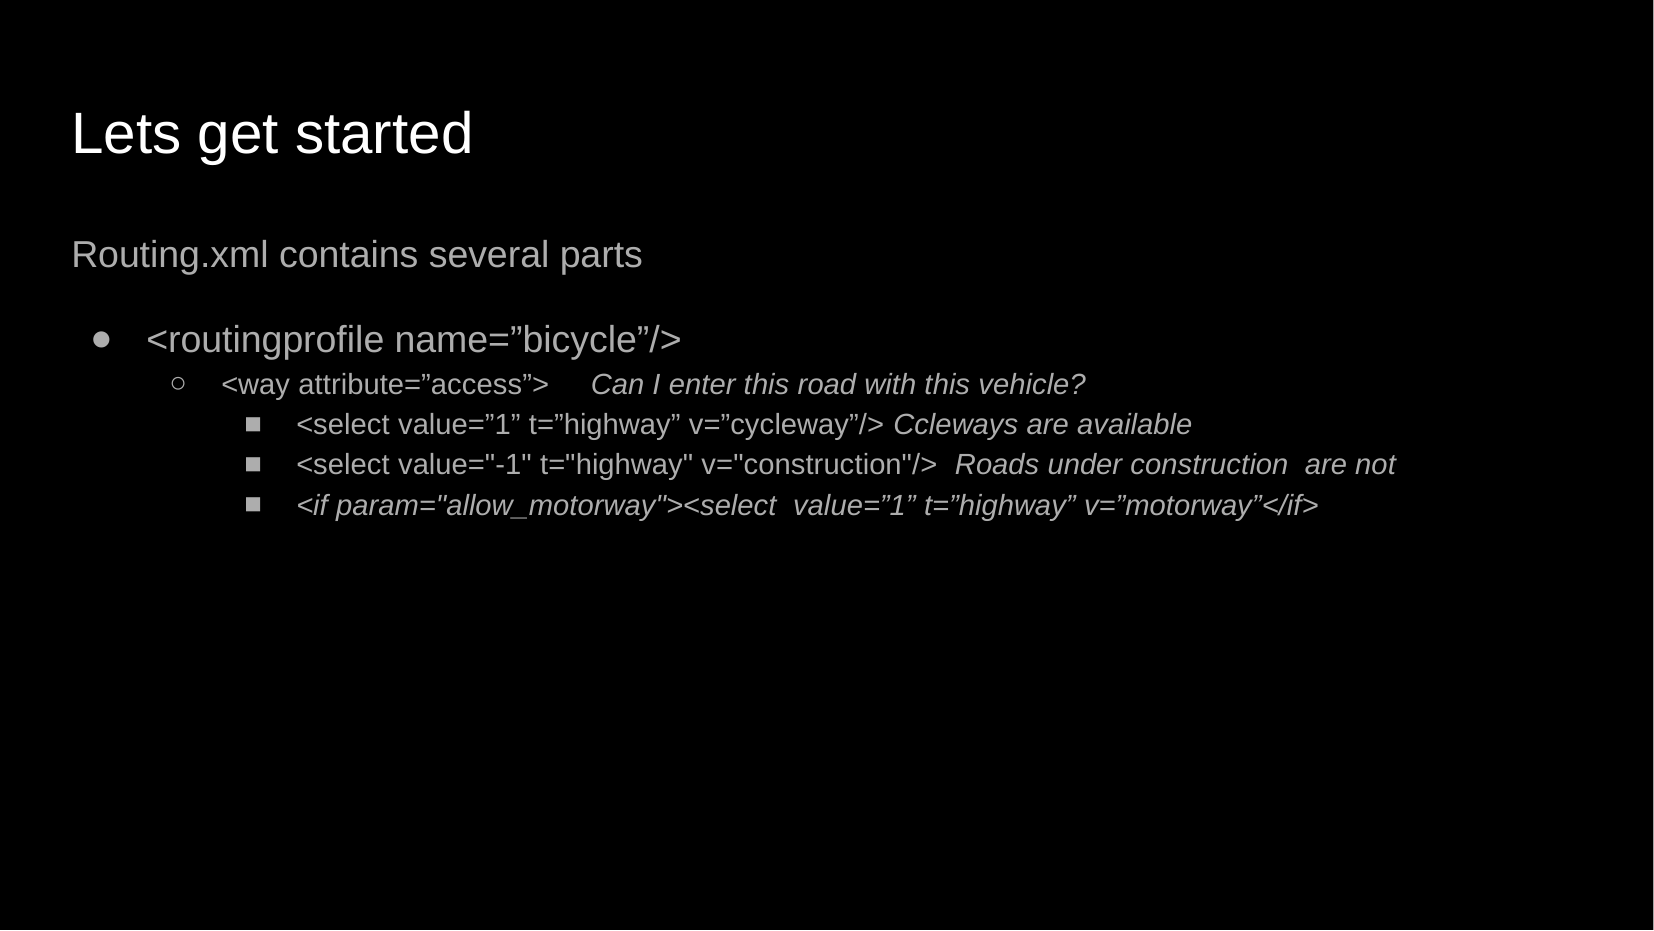

# Lets get started
Routing.xml contains several parts
<routingprofile name=”bicycle”/>
<way attribute=”access”> Can I enter this road with this vehicle?
<select value=”1” t=”highway” v=”cycleway”/> Ccleways are available
<select value="-1" t="highway" v="construction"/> Roads under construction are not
<if param="allow_motorway"><select value=”1” t=”highway” v=”motorway”</if>